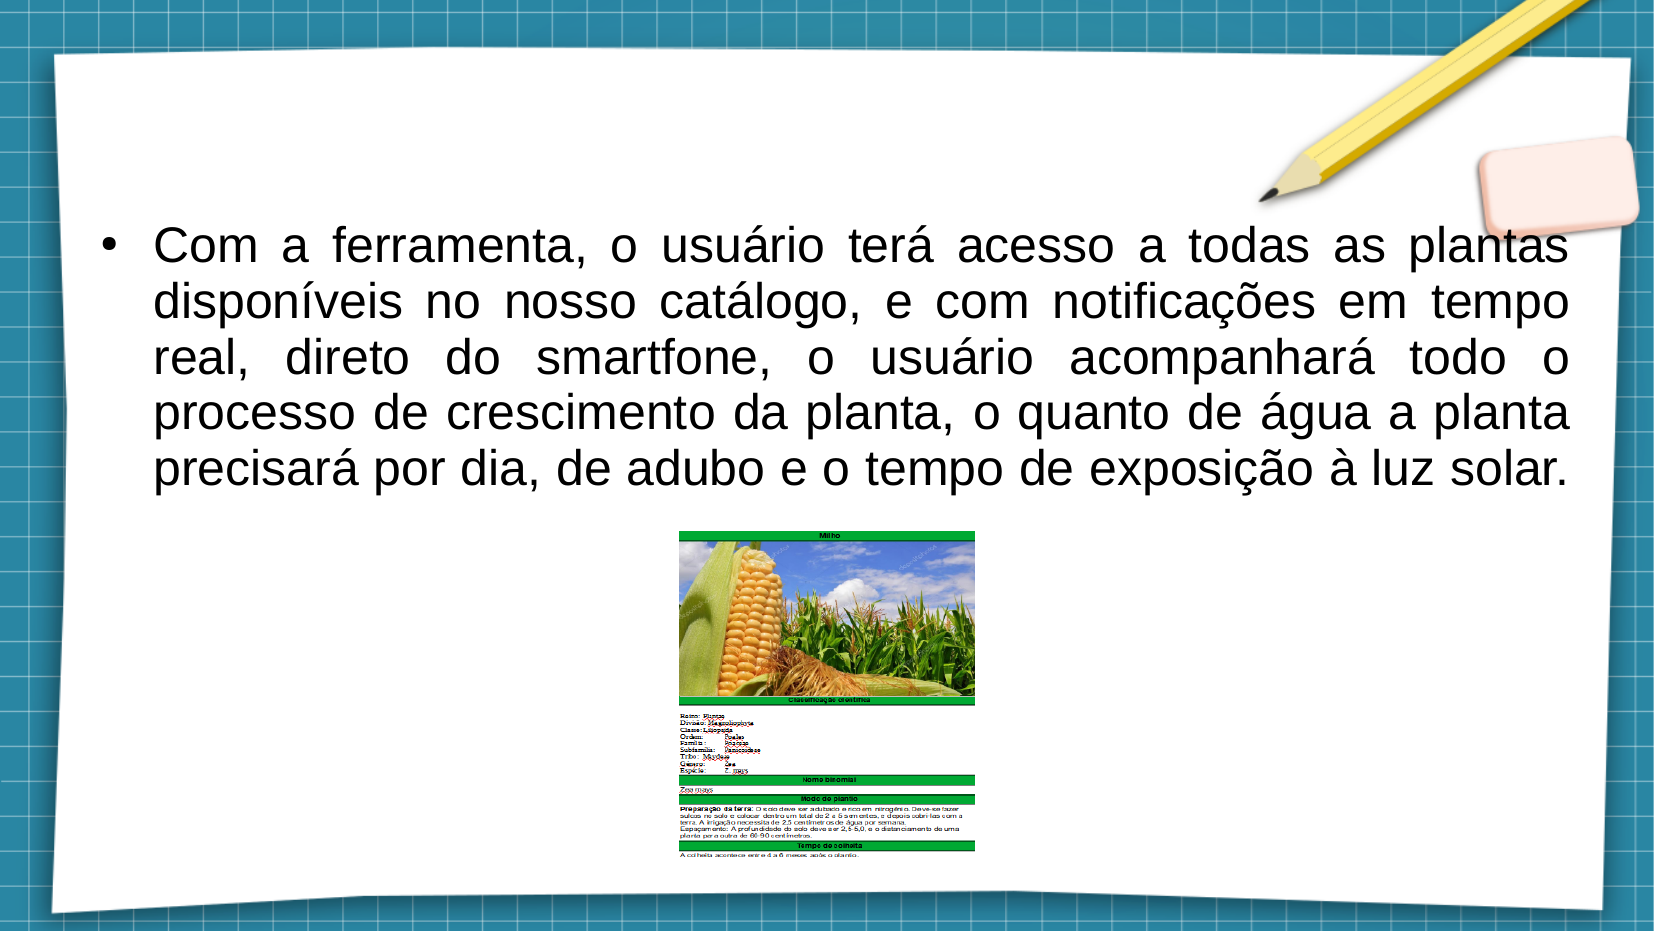

# Com a ferramenta, o usuário terá acesso a todas as plantas disponíveis no nosso catálogo, e com notificações em tempo real, direto do smartfone, o usuário acompanhará todo o processo de crescimento da planta, o quanto de água a planta precisará por dia, de adubo e o tempo de exposição à luz solar.